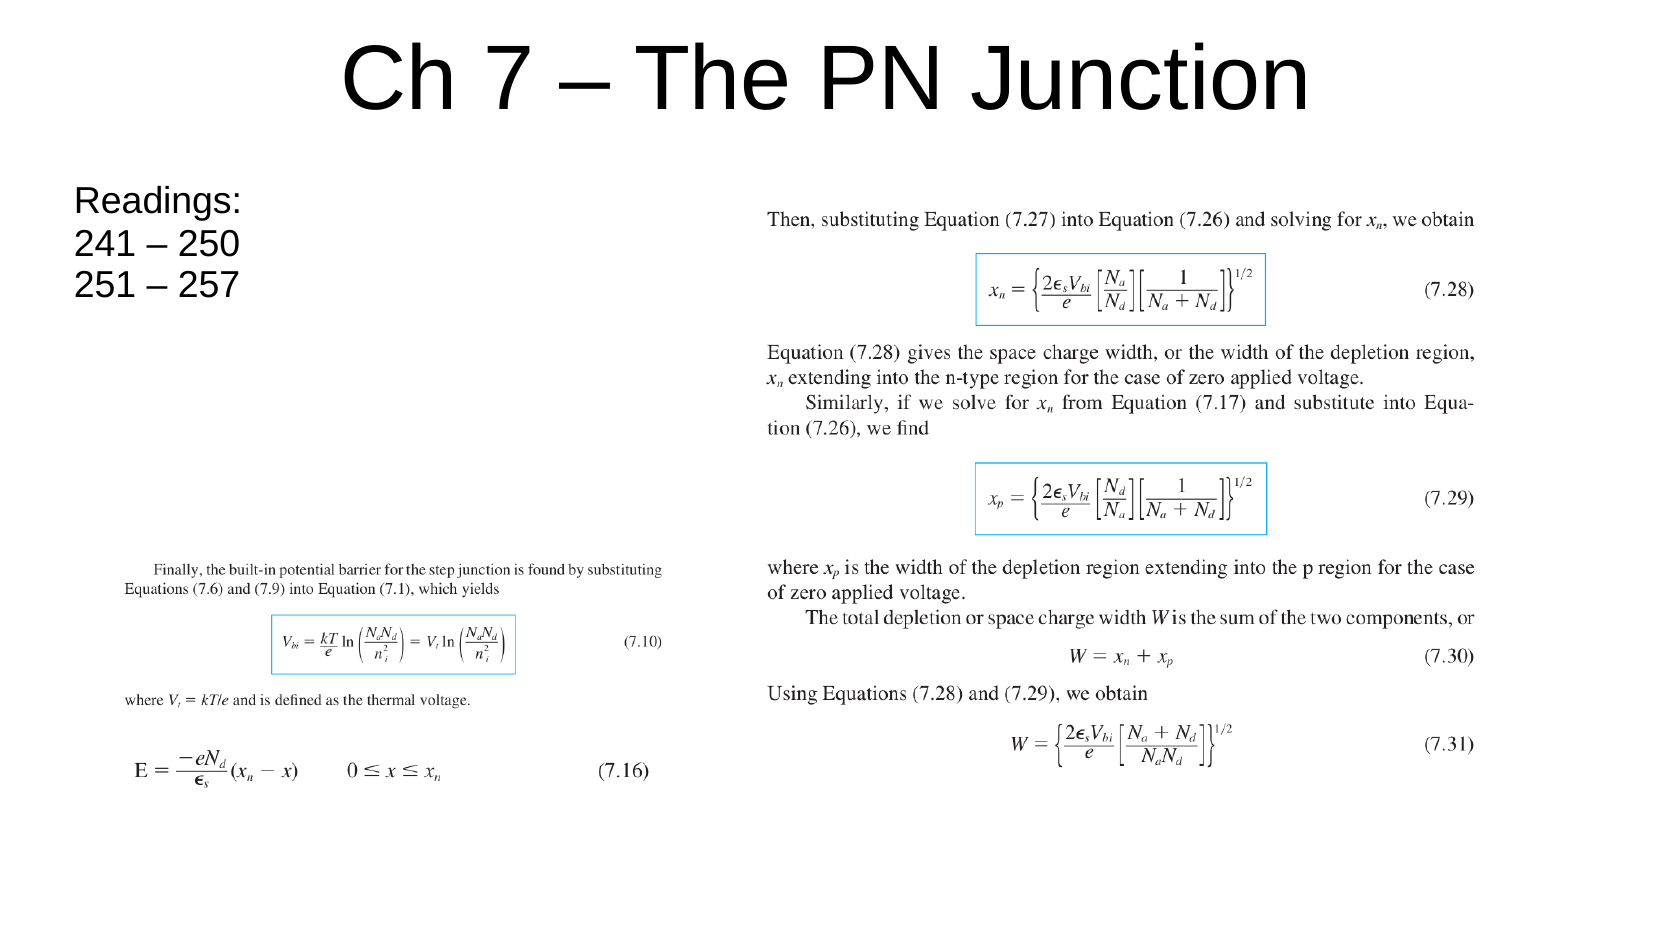

# Ch 7 – The PN Junction
Readings:
241 – 250
251 – 257